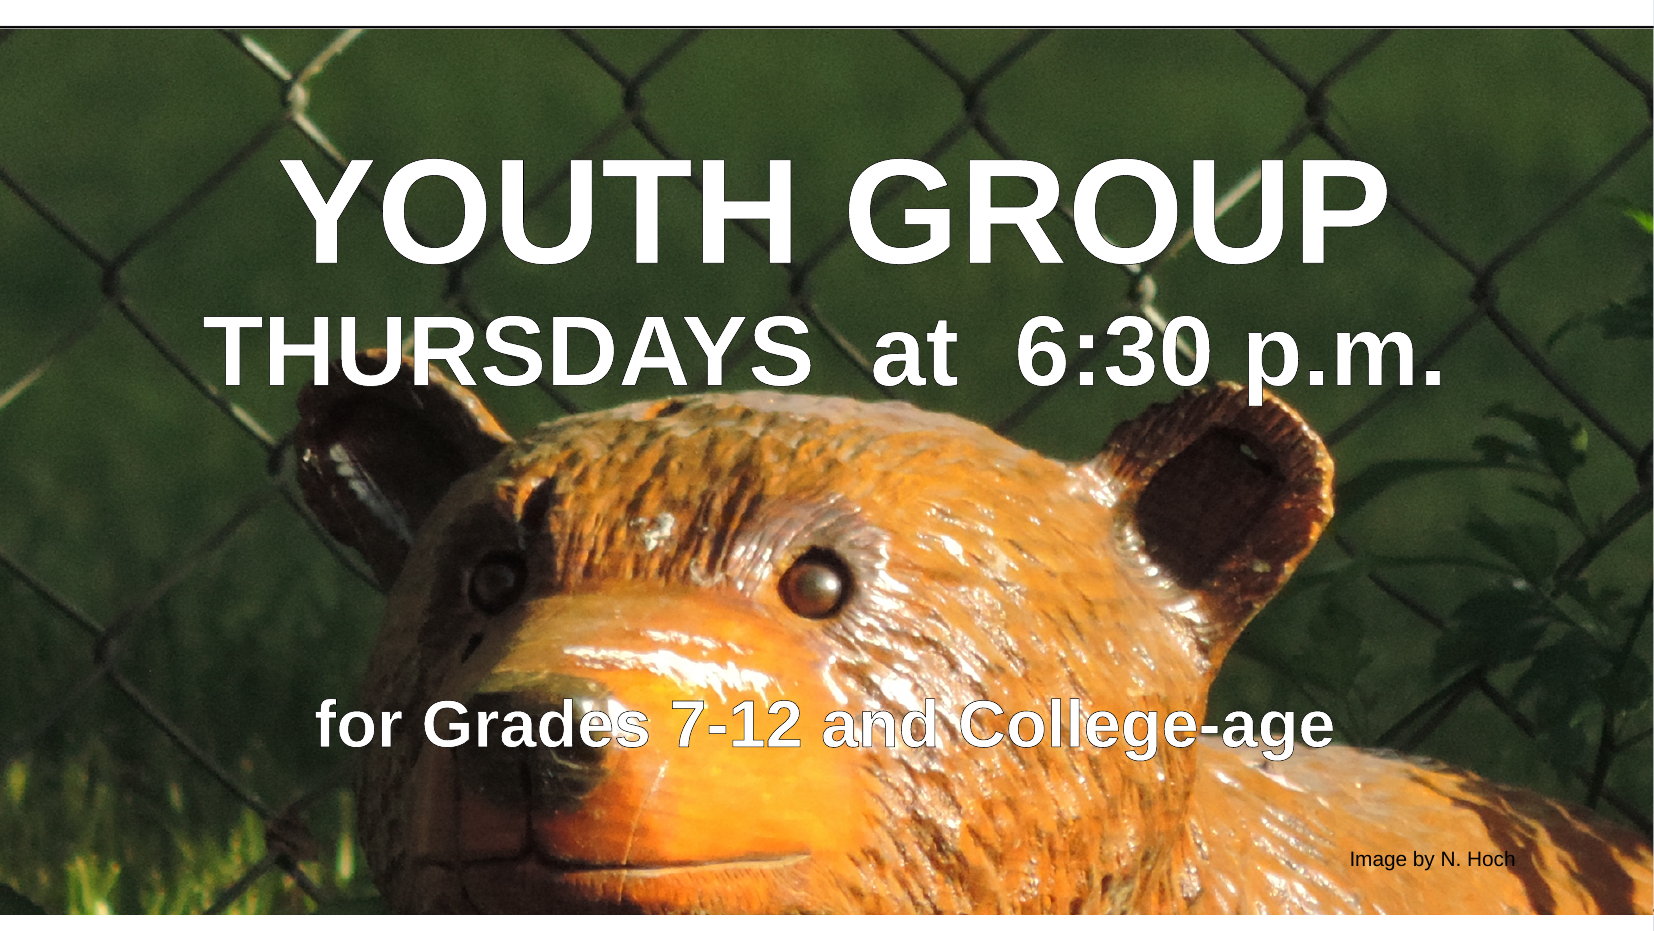

YOUTH GROUP
THURSDAYS at 6:30 p.m.
for Grades 7-12 and College-age
Image by N. Hoch